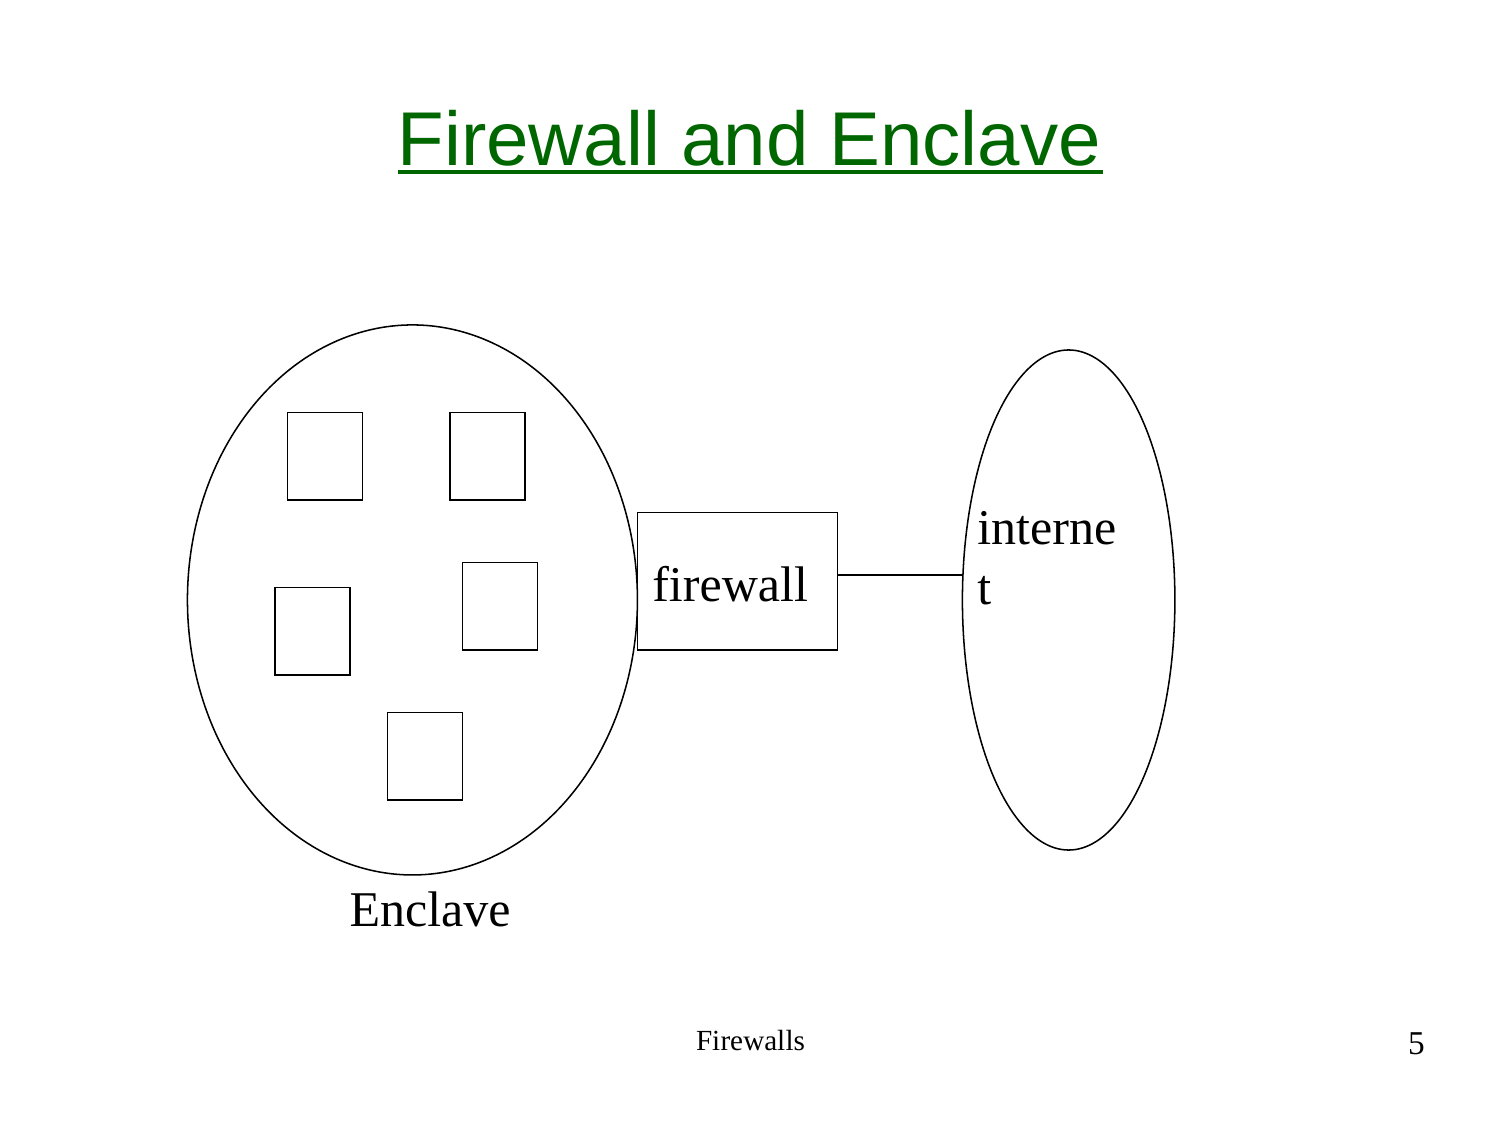

# Firewall and Enclave
internet
firewall
Enclave
Firewalls
5